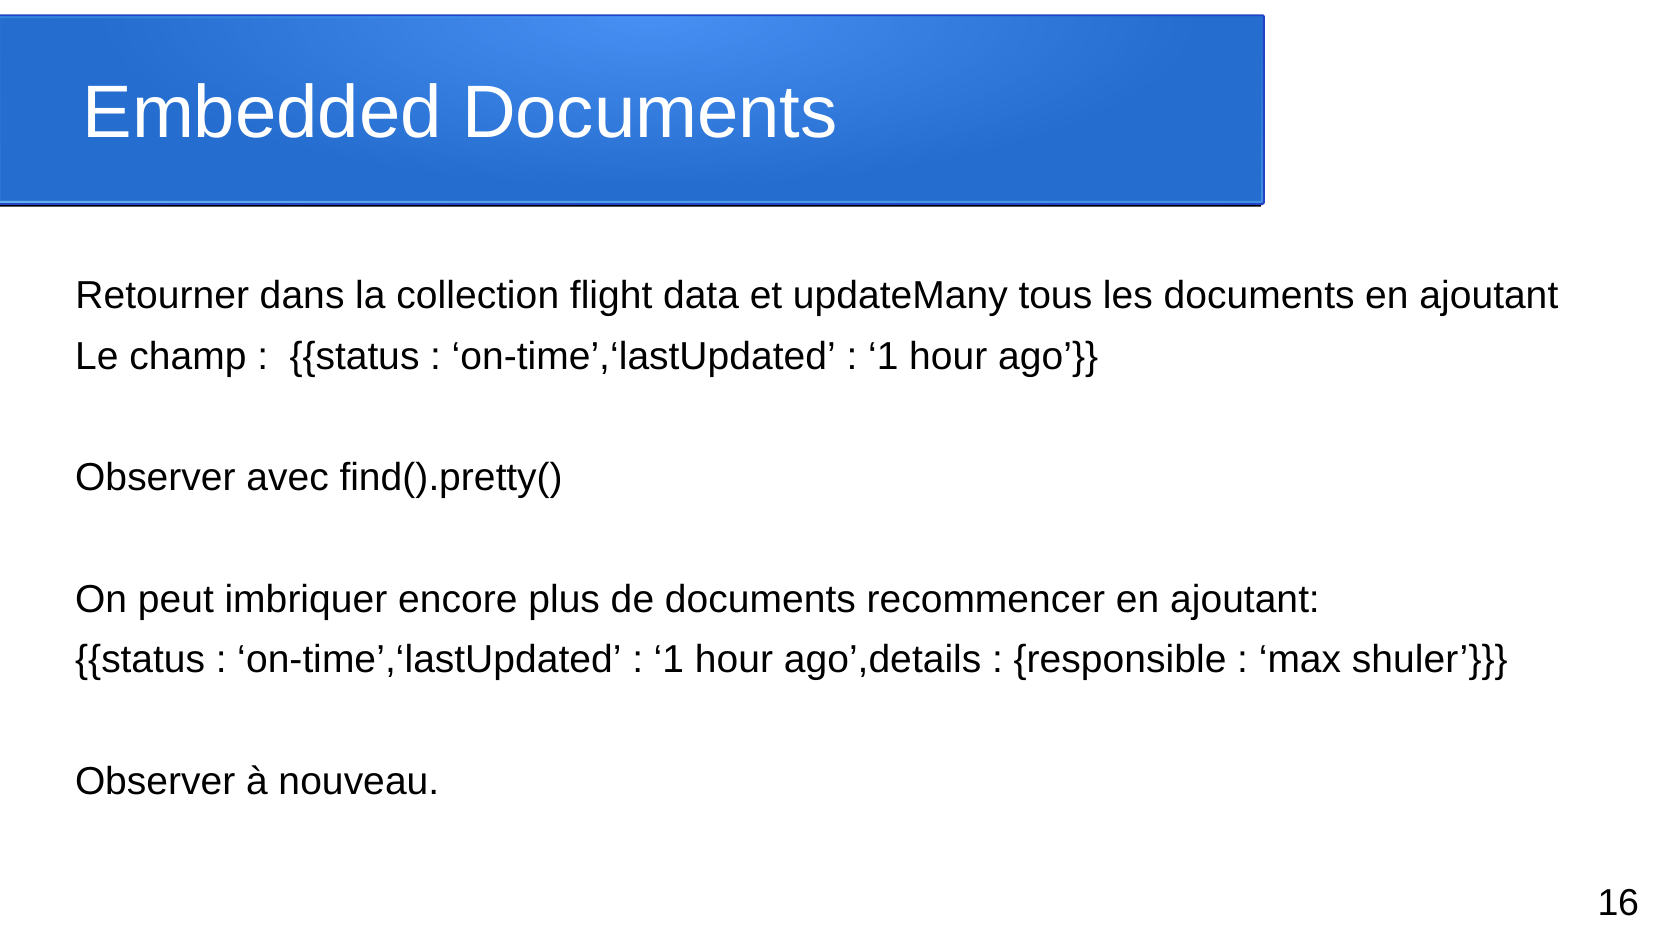

# Embedded Documents
Retourner dans la collection flight data et updateMany tous les documents en ajoutant
Le champ : {{status : ‘on-time’,‘lastUpdated’ : ‘1 hour ago’}}
Observer avec find().pretty()
On peut imbriquer encore plus de documents recommencer en ajoutant:
{{status : ‘on-time’,‘lastUpdated’ : ‘1 hour ago’,details : {responsible : ‘max shuler’}}}
Observer à nouveau.
16